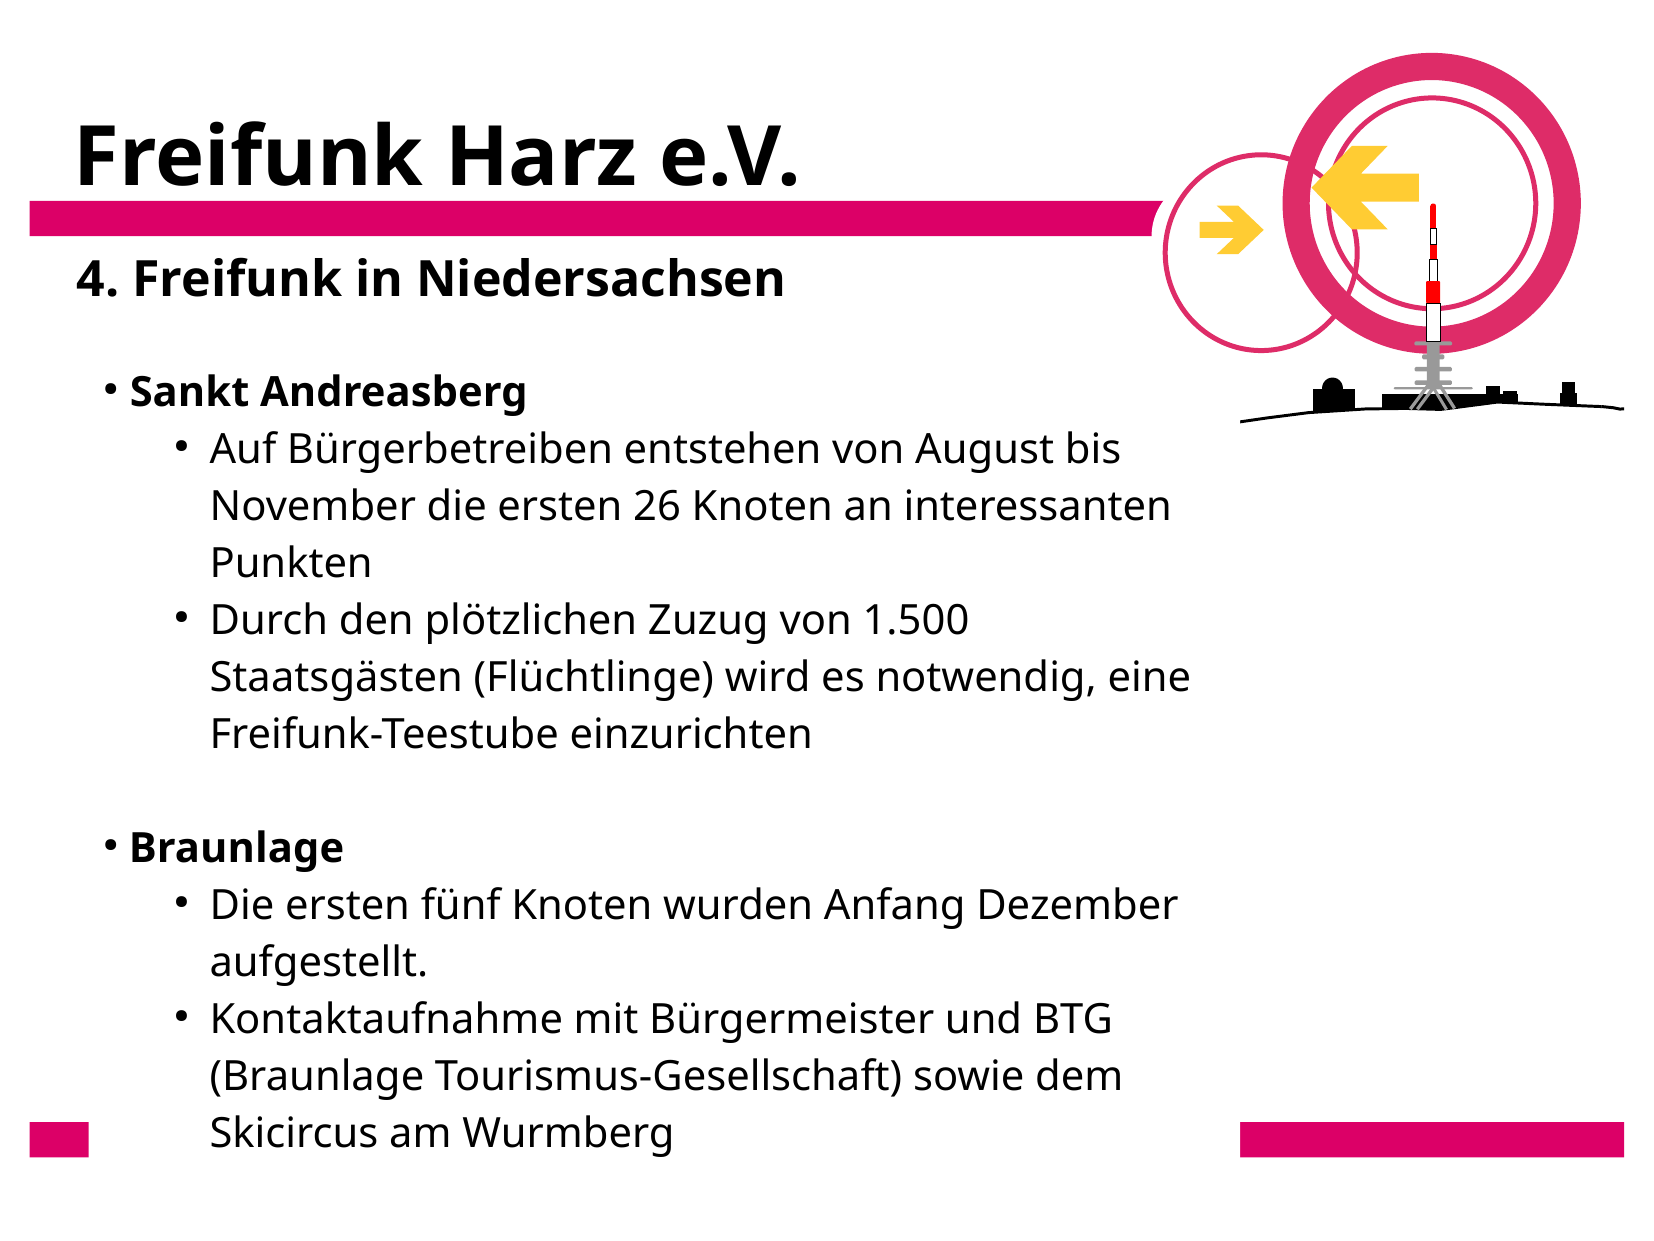

4. Freifunk in Niedersachsen
# Niedersachsen
 Sankt Andreasberg
Auf Bürgerbetreiben entstehen von August bis November die ersten 26 Knoten an interessanten Punkten
Durch den plötzlichen Zuzug von 1.500 Staatsgästen (Flüchtlinge) wird es notwendig, eine Freifunk-Teestube einzurichten
 Braunlage
Die ersten fünf Knoten wurden Anfang Dezember aufgestellt.
Kontaktaufnahme mit Bürgermeister und BTG (Braunlage Tourismus-Gesellschaft) sowie dem Skicircus am Wurmberg